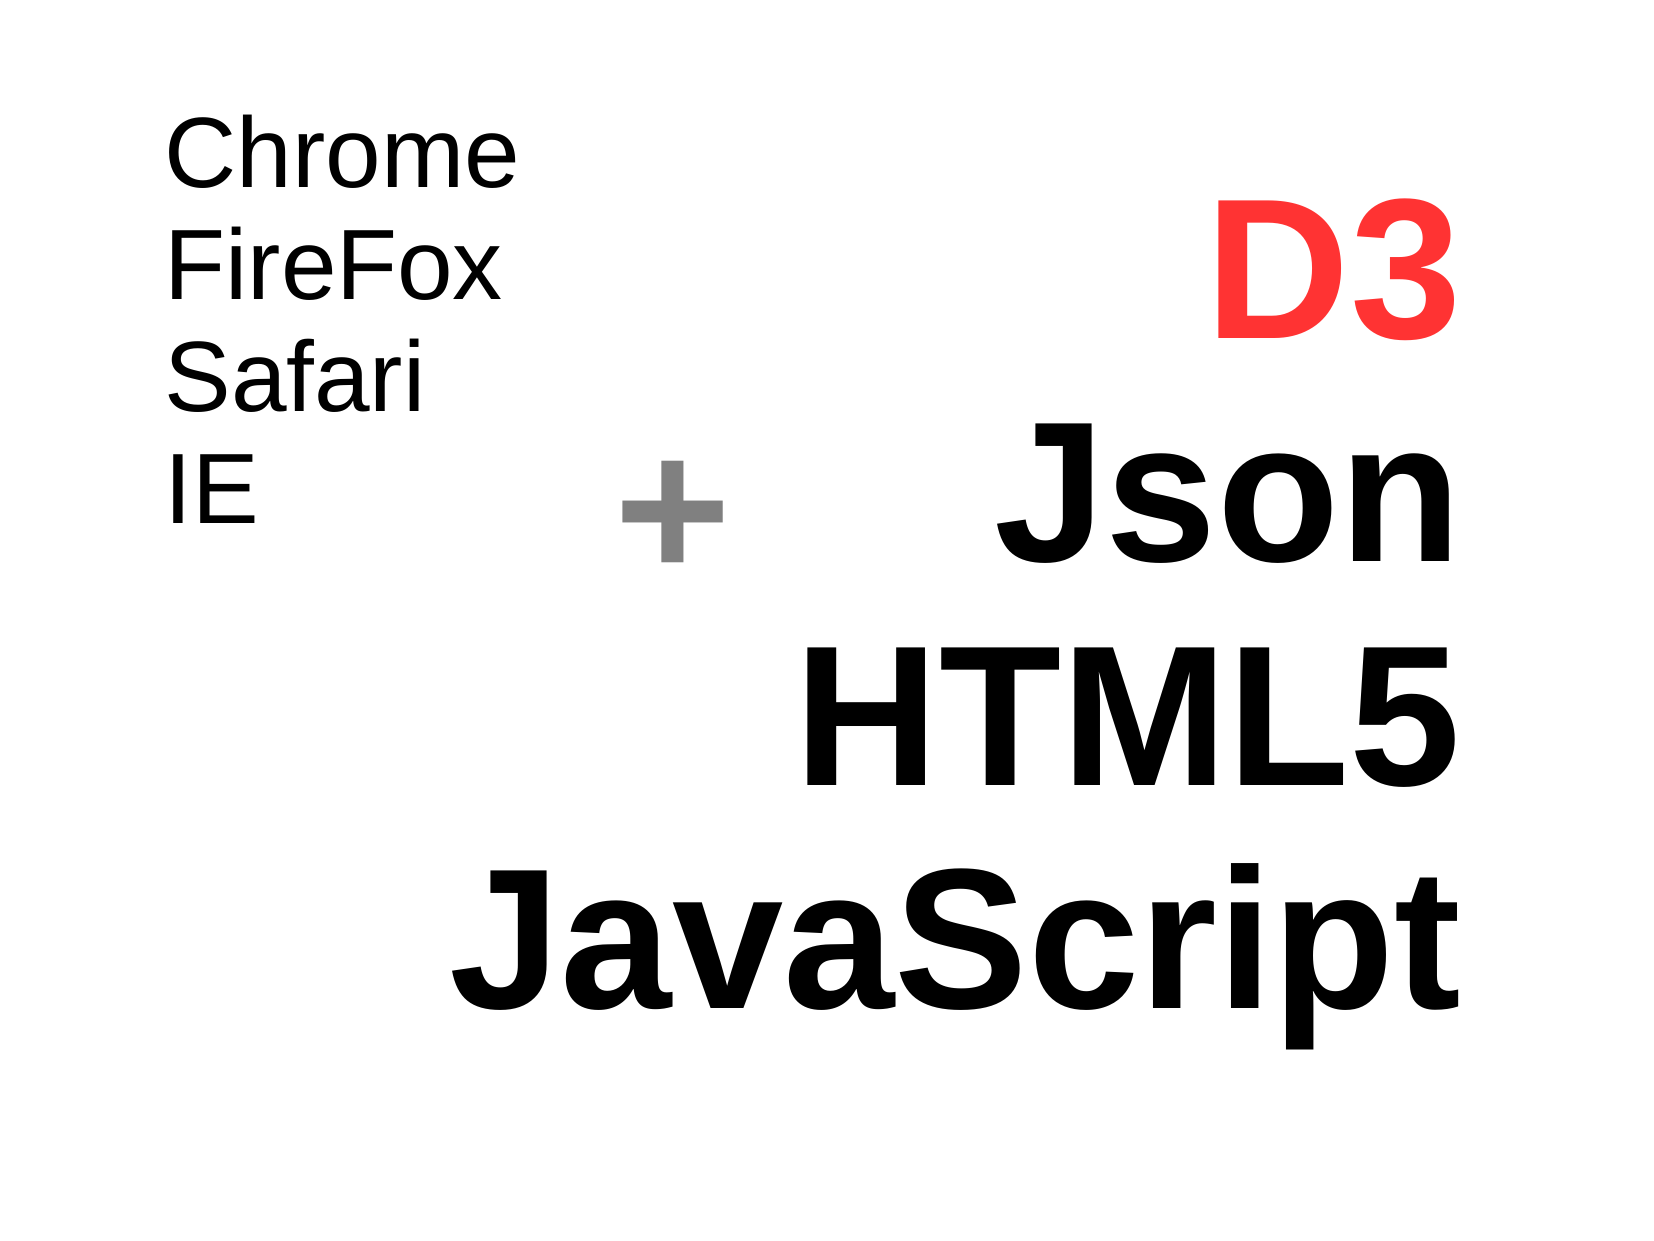

Chrome
FireFox
Safari
IE
D3
Json
HTML5
JavaScript
+